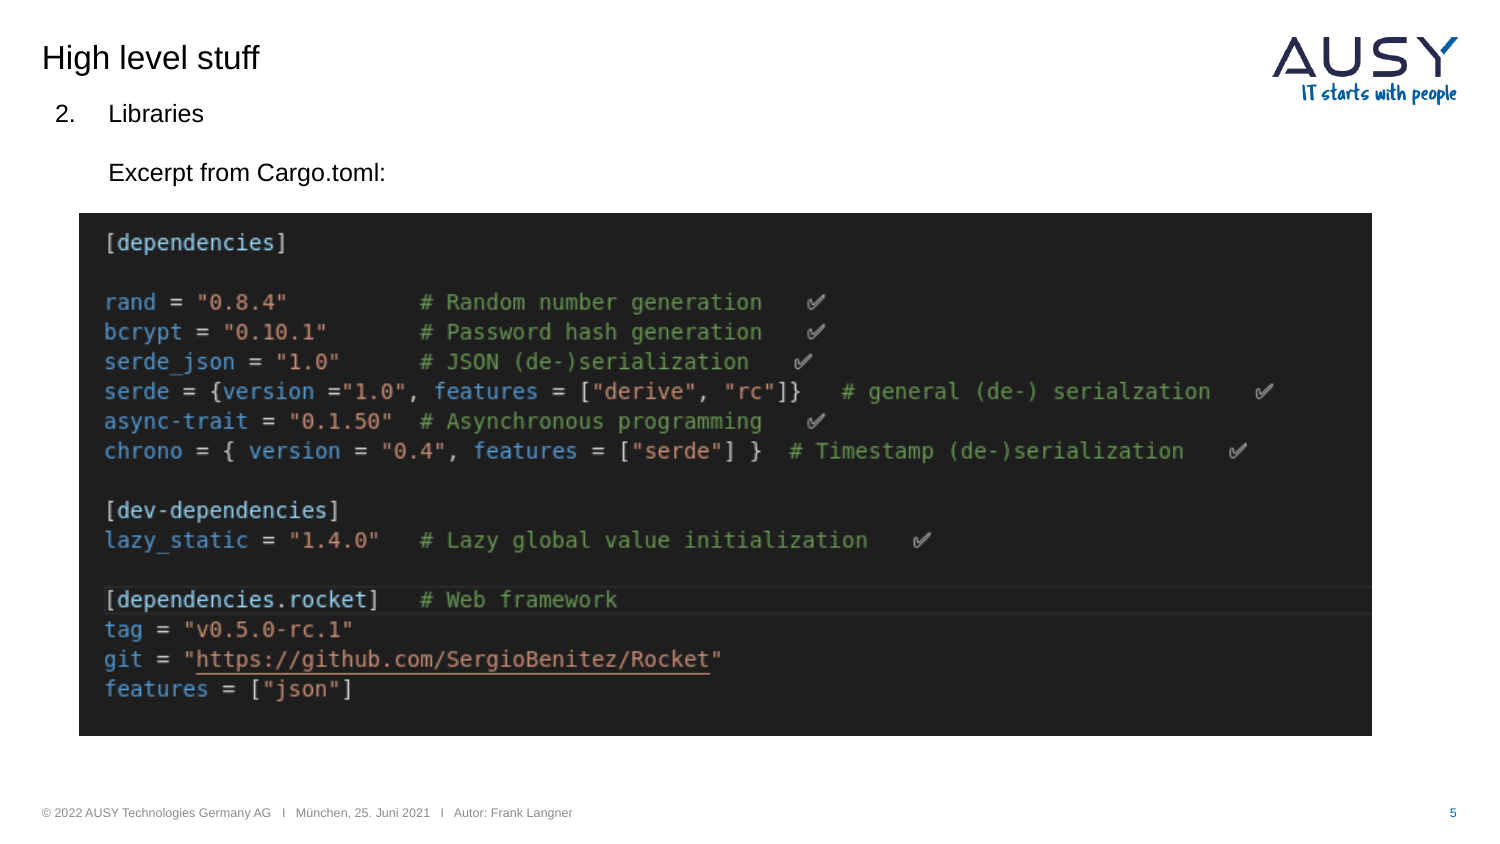

# High level stuff
Libraries
Excerpt from Cargo.toml:
© 2022 AUSY Technologies Germany AG I München, 25. Juni 2021 I Autor: Frank Langner